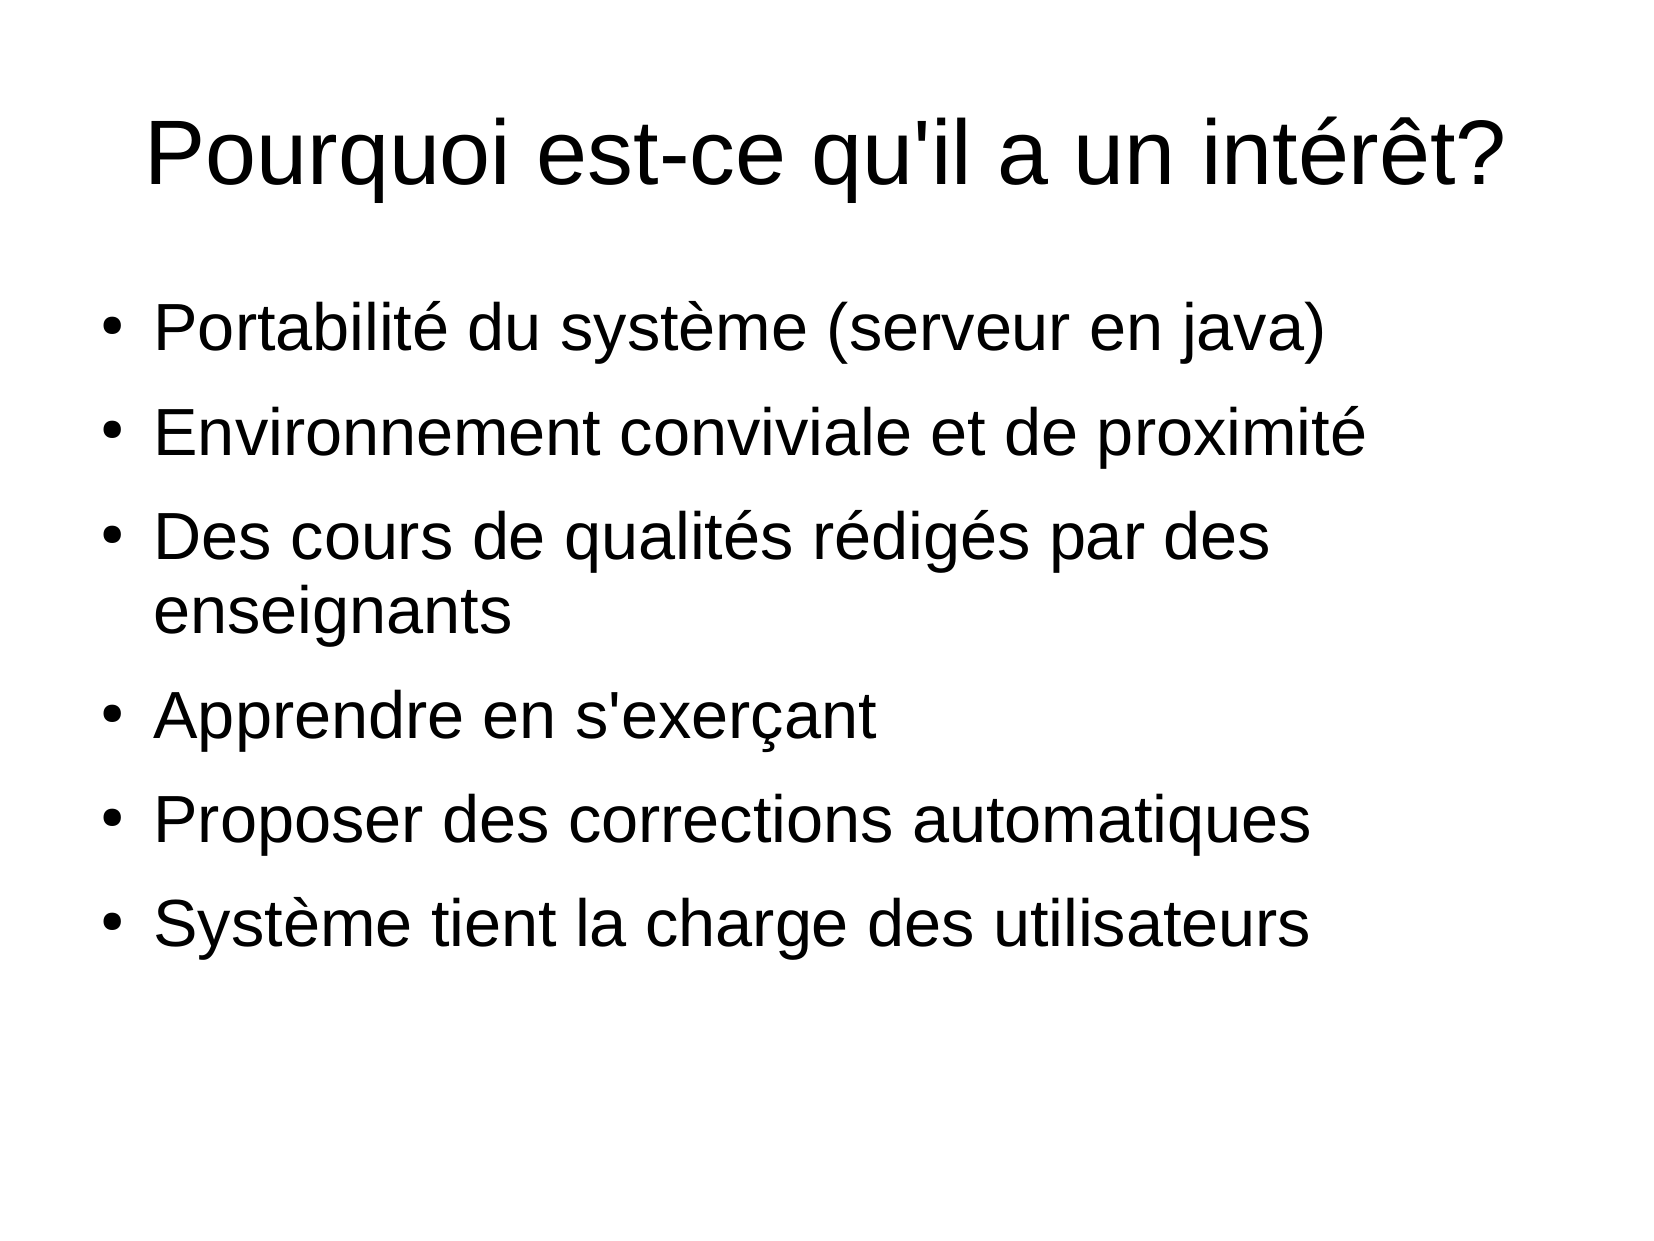

# Pourquoi est-ce qu'il a un intérêt?
Portabilité du système (serveur en java)
Environnement conviviale et de proximité
Des cours de qualités rédigés par des enseignants
Apprendre en s'exerçant
Proposer des corrections automatiques
Système tient la charge des utilisateurs